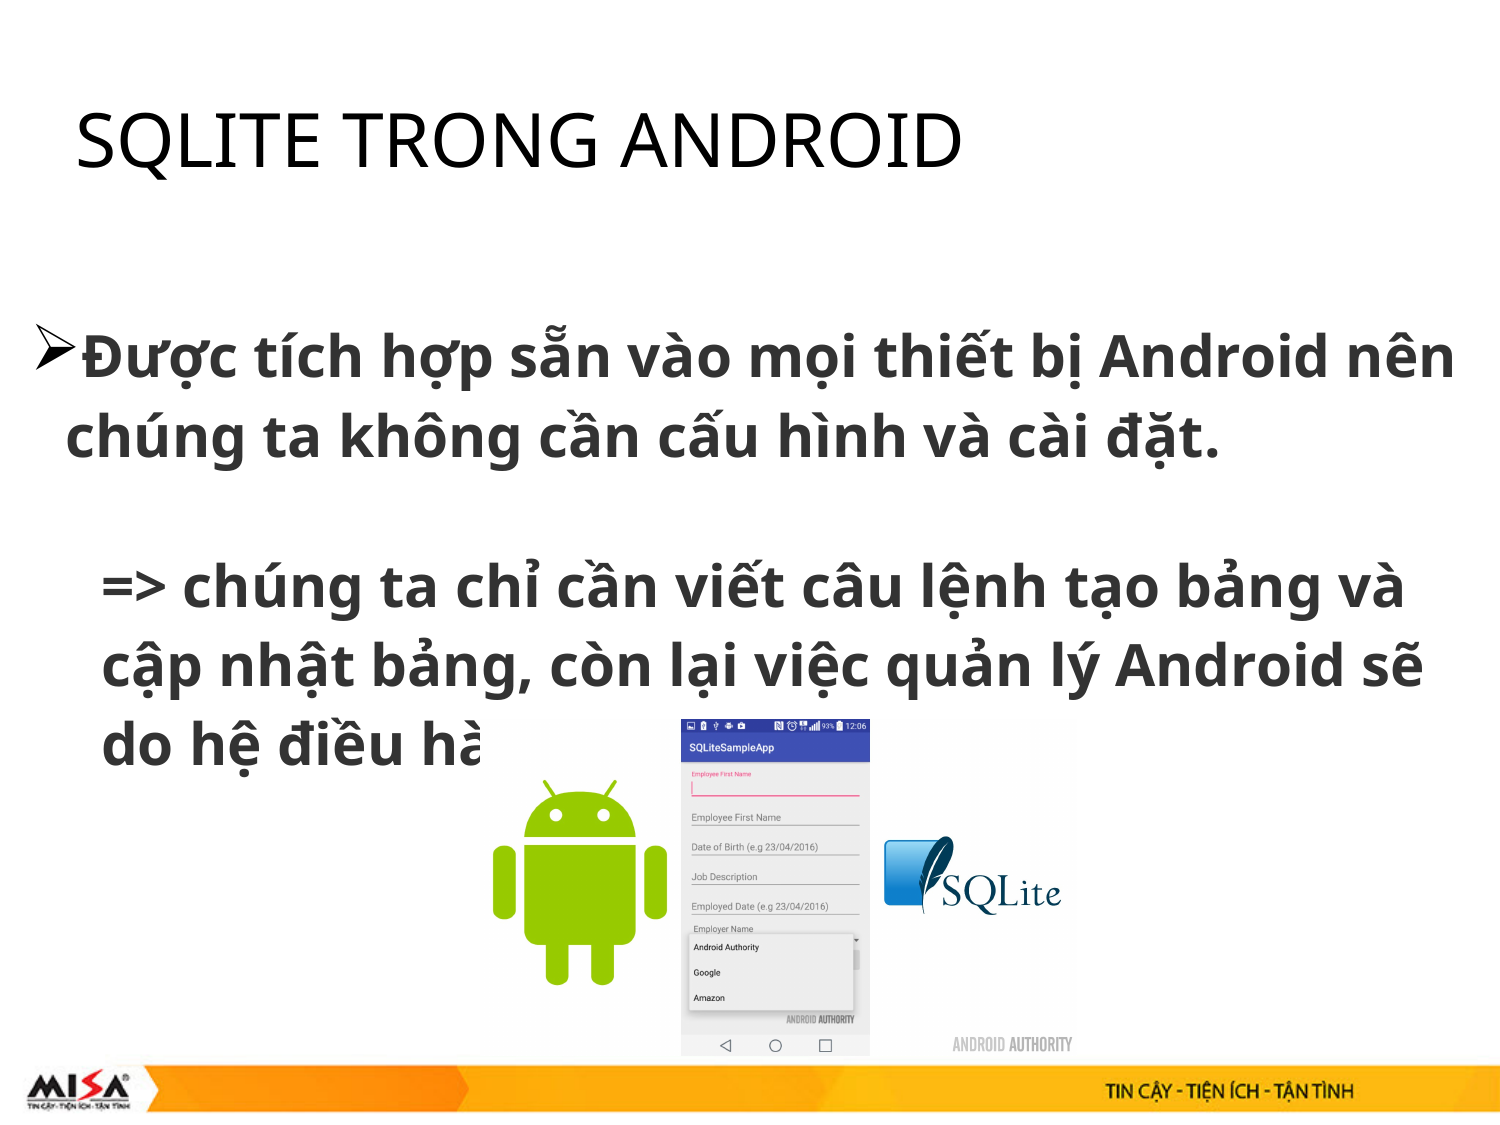

# SQLITE TRONG ANDROID
Được tích hợp sẵn vào mọi thiết bị Android nên chúng ta không cần cấu hình và cài đặt.
=> chúng ta chỉ cần viết câu lệnh tạo bảng và cập nhật bảng, còn lại việc quản lý Android sẽ do hệ điều hành phụ trách.